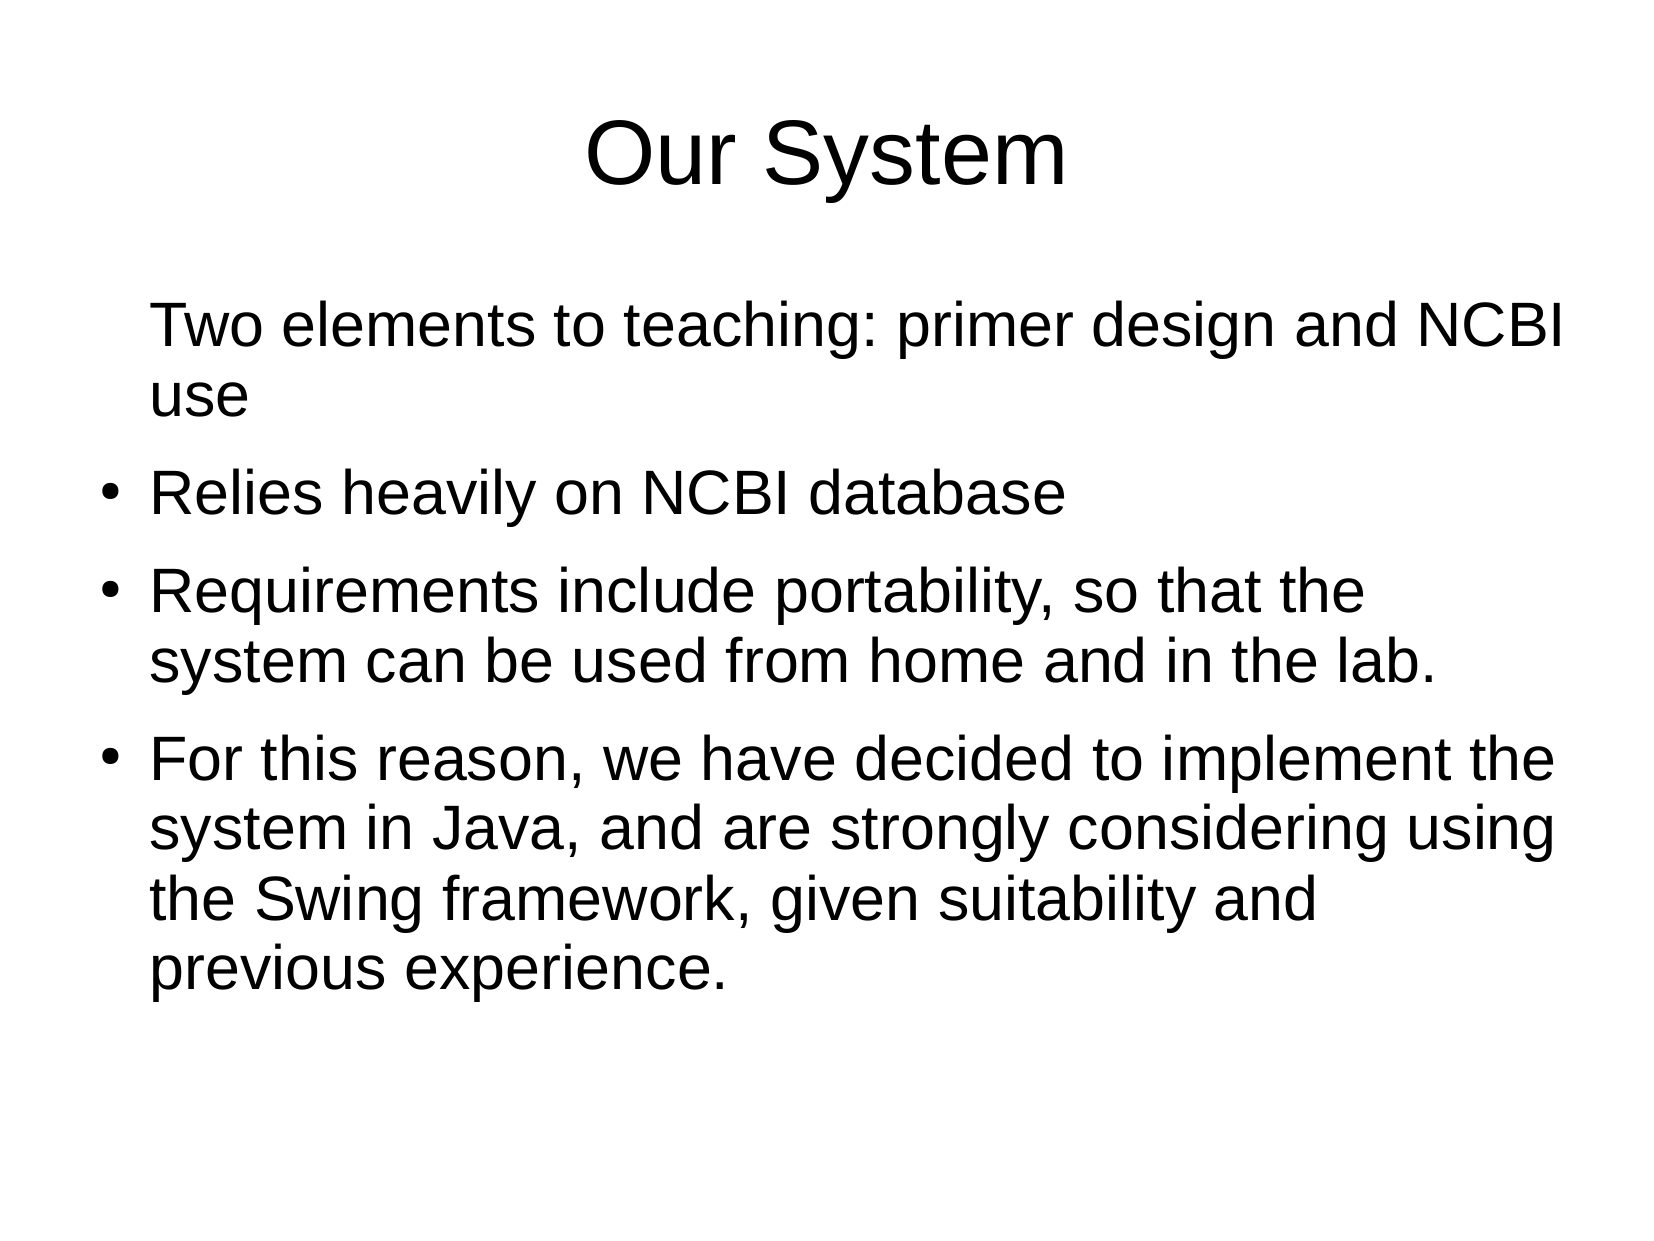

# Our System
Two elements to teaching: primer design and NCBI use
Relies heavily on NCBI database
Requirements include portability, so that the system can be used from home and in the lab.
For this reason, we have decided to implement the system in Java, and are strongly considering using the Swing framework, given suitability and previous experience.